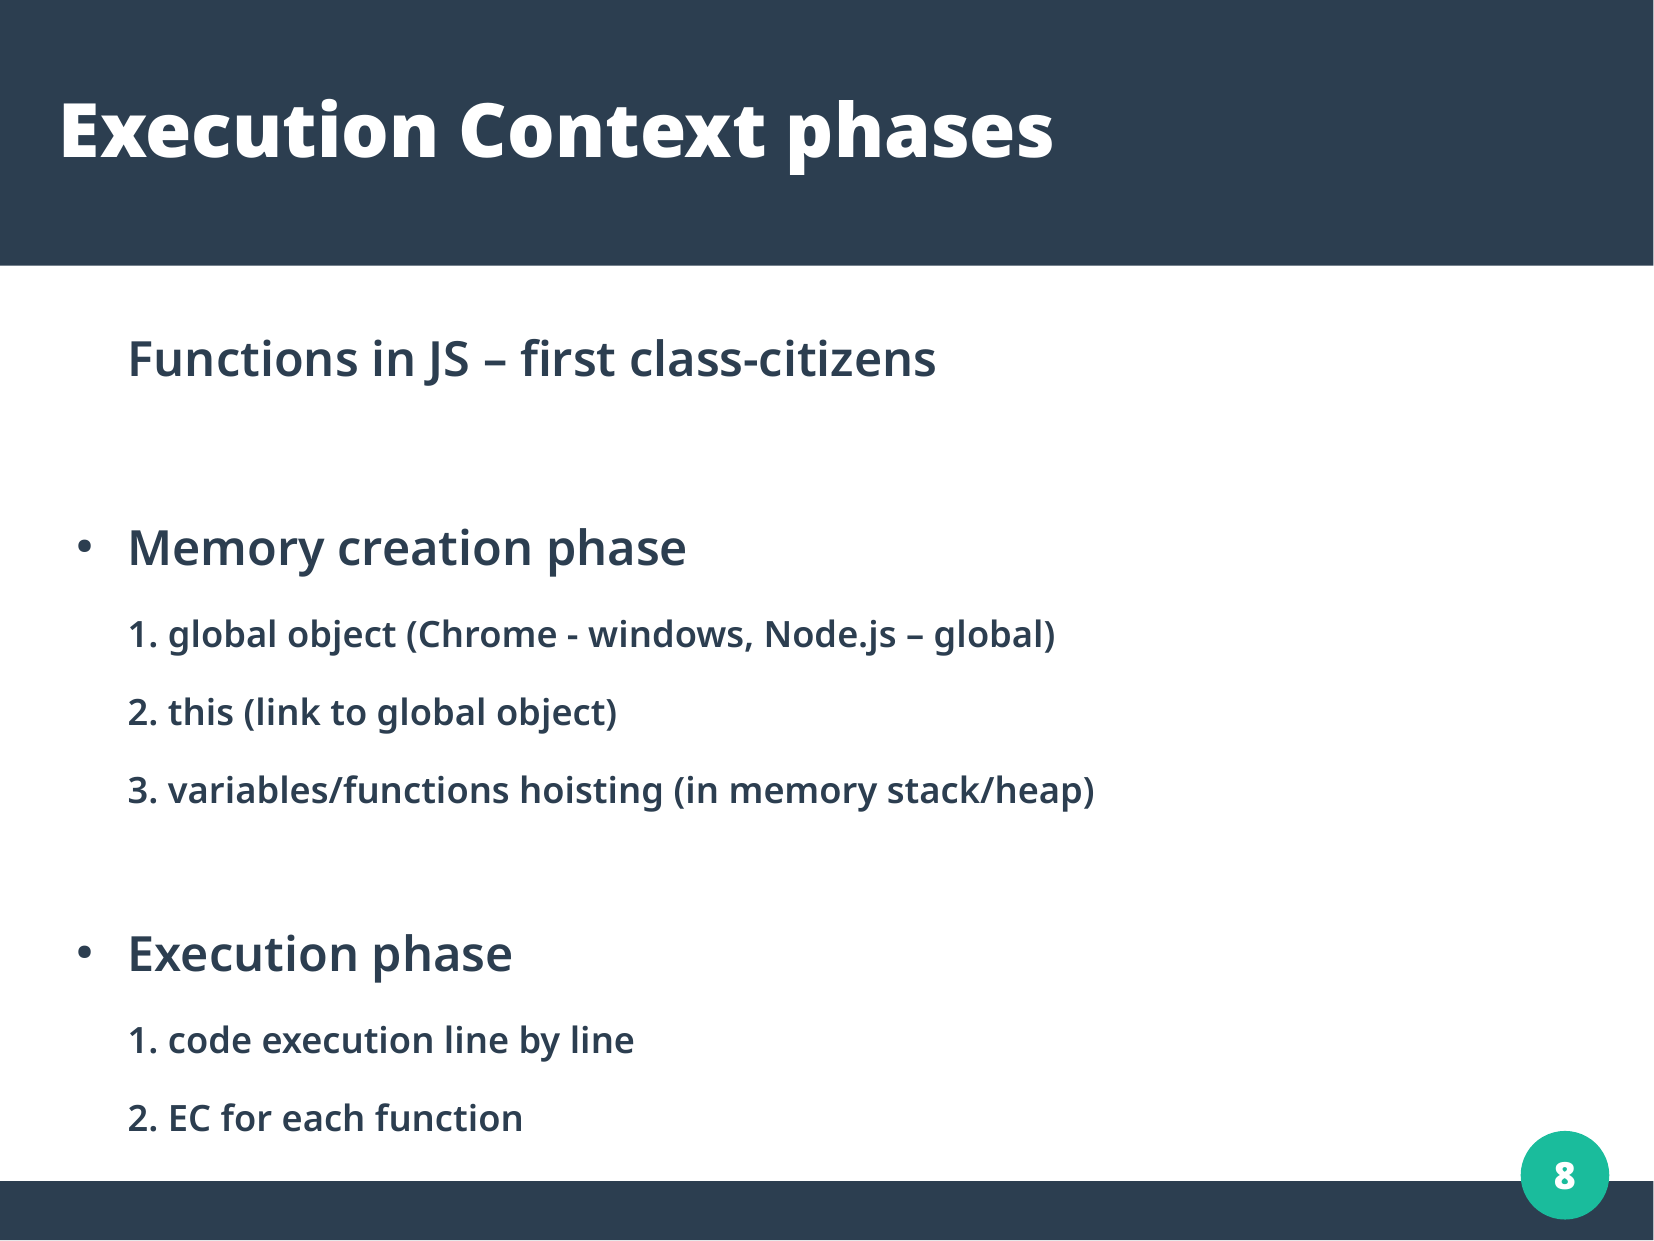

# Execution Context phases
Functions in JS – first class-citizens
Memory creation phase
1. global object (Chrome - windows, Node.js – global)
2. this (link to global object)
3. variables/functions hoisting (in memory stack/heap)
Execution phase
1. code execution line by line
2. EC for each function
8